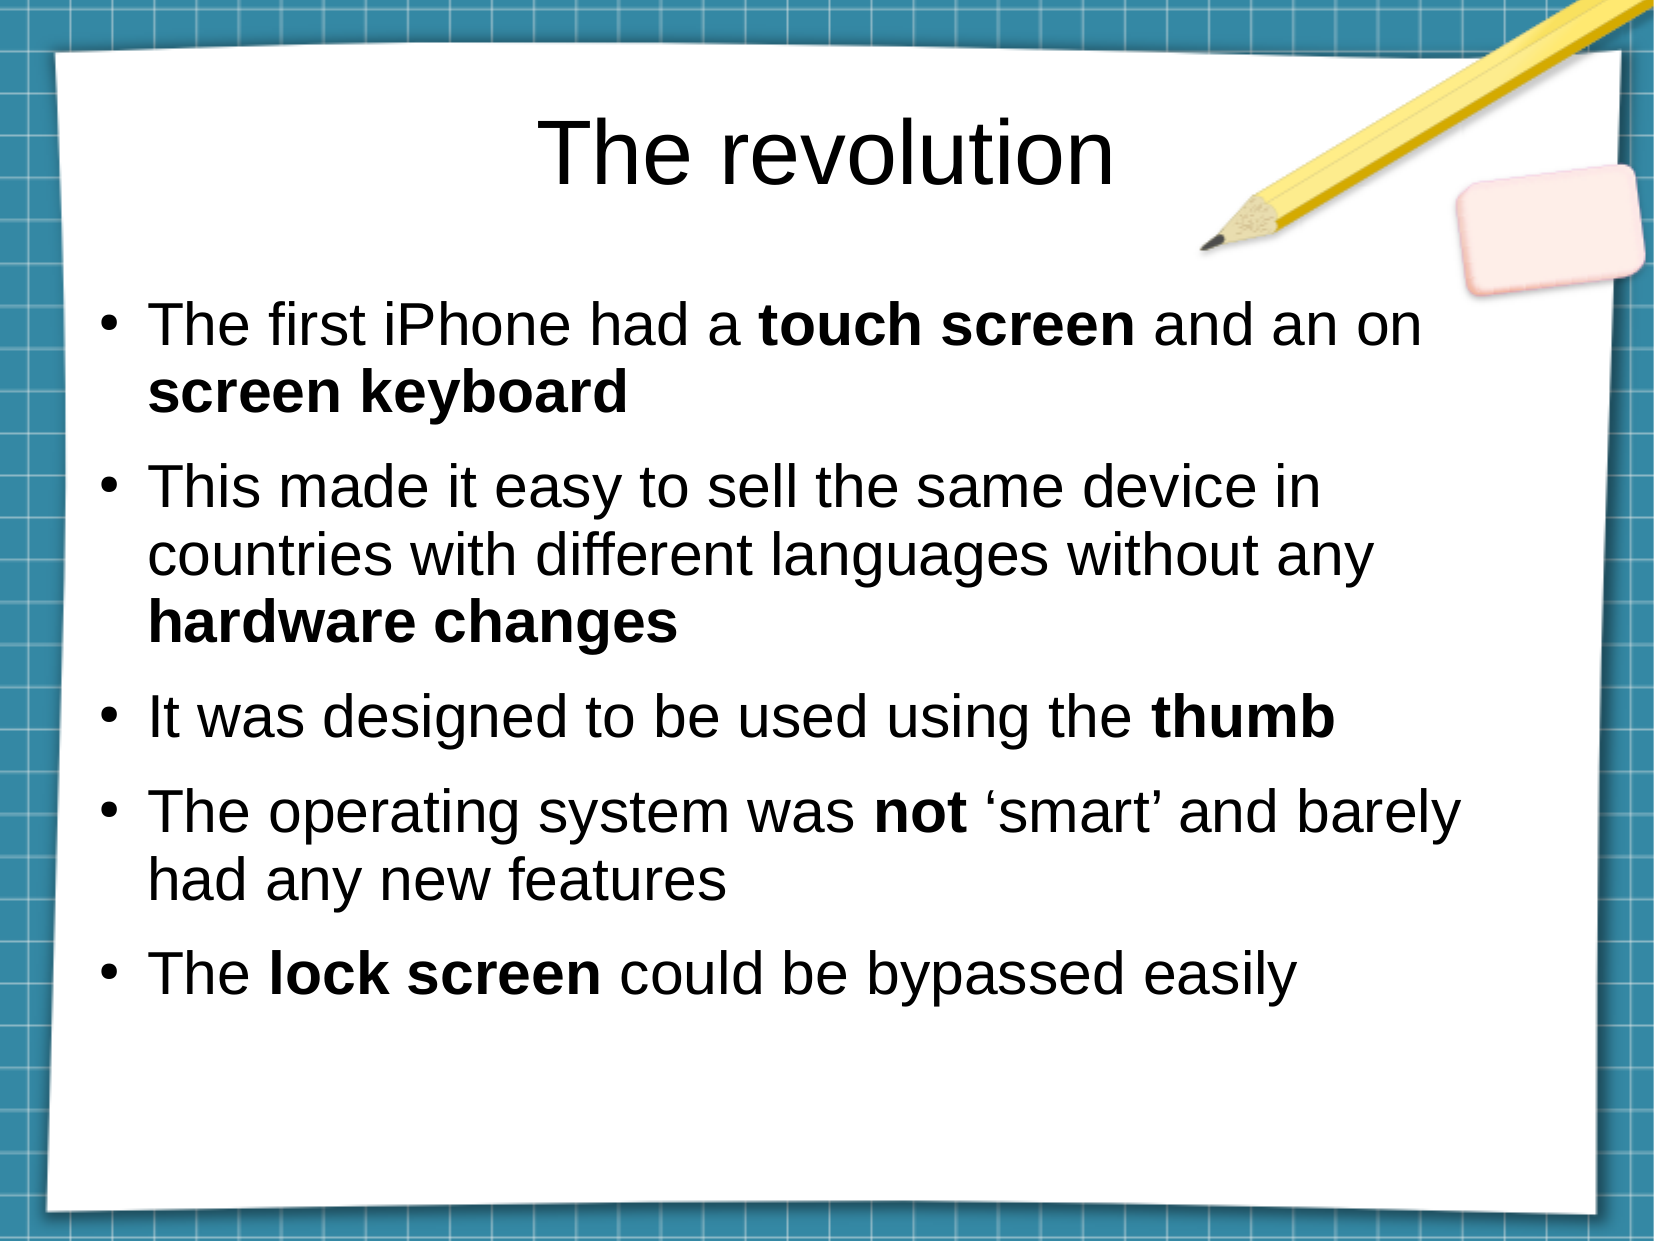

# The revolution
The first iPhone had a touch screen and an on screen keyboard
This made it easy to sell the same device in countries with different languages without any hardware changes
It was designed to be used using the thumb
The operating system was not ‘smart’ and barely had any new features
The lock screen could be bypassed easily